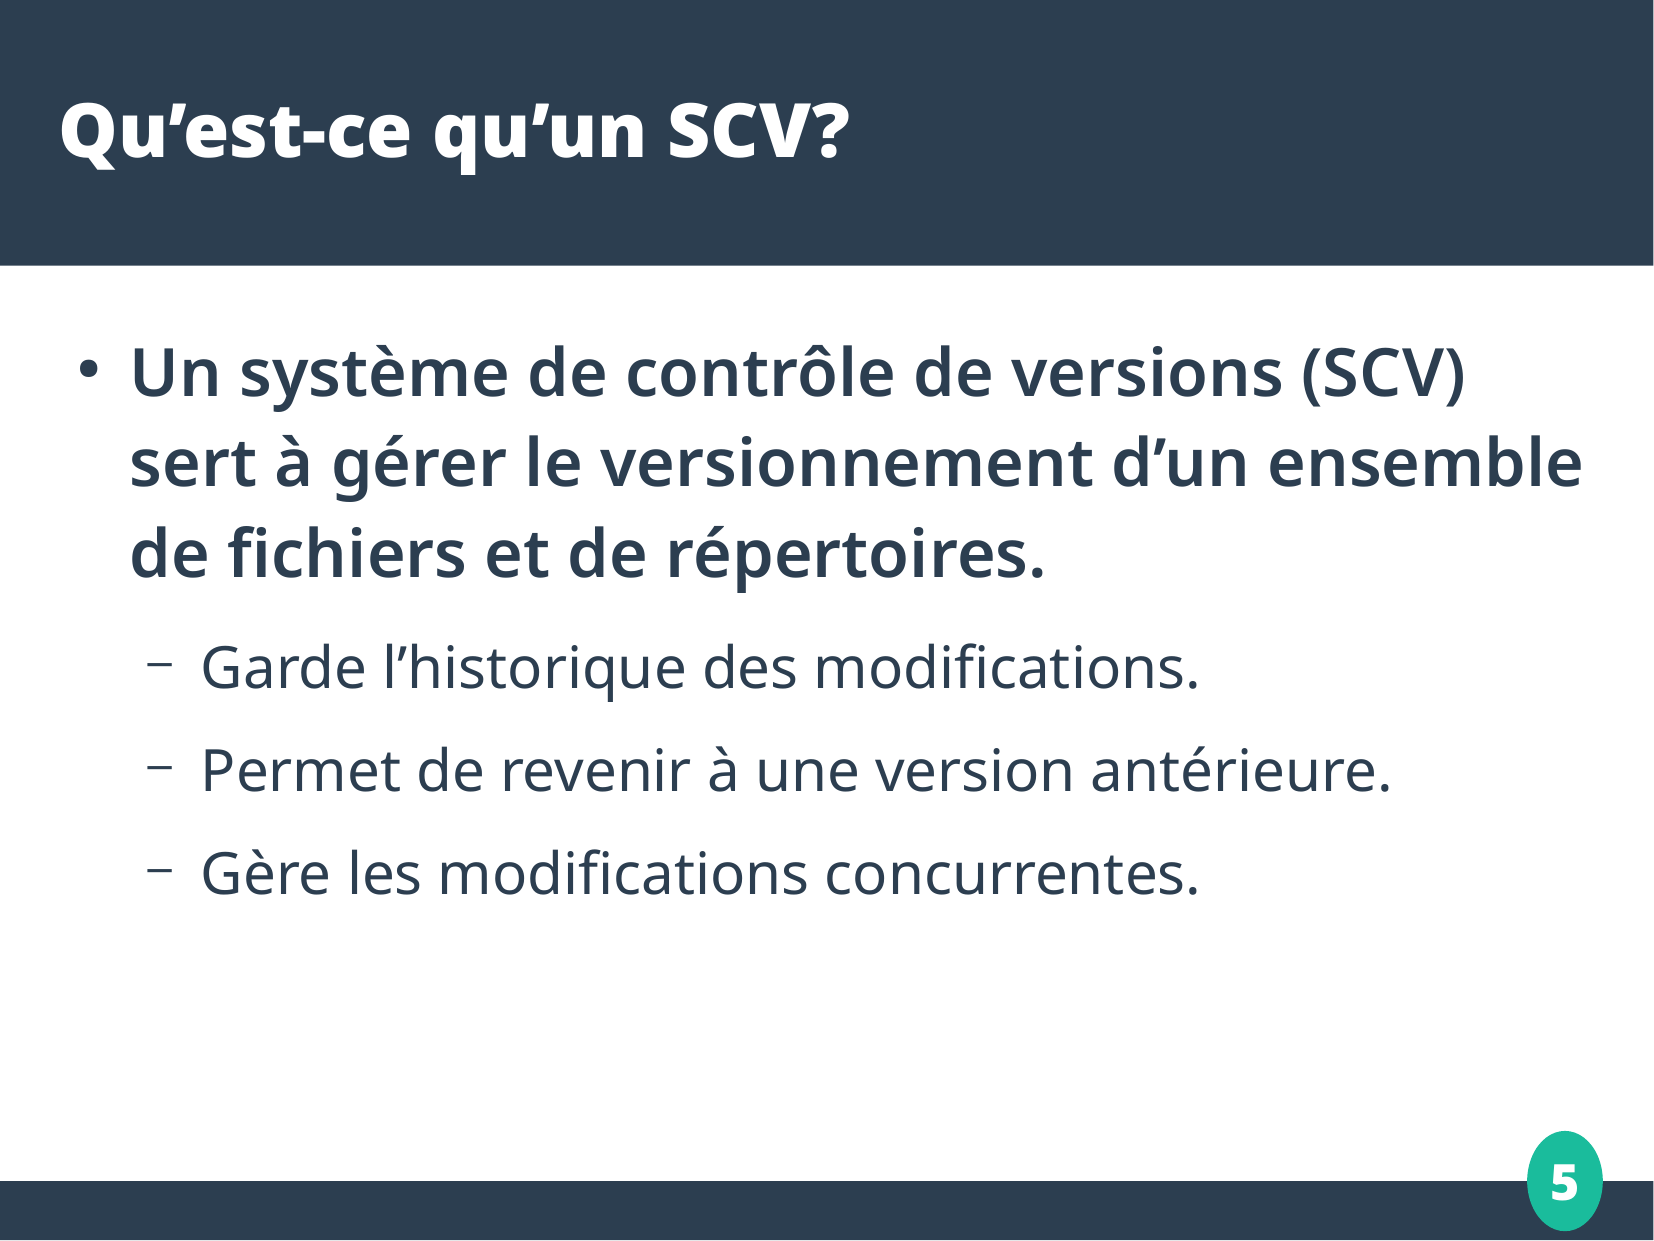

# Qu’est-ce qu’un SCV?
Un système de contrôle de versions (SCV) sert à gérer le versionnement d’un ensemble de fichiers et de répertoires.
Garde l’historique des modifications.
Permet de revenir à une version antérieure.
Gère les modifications concurrentes.